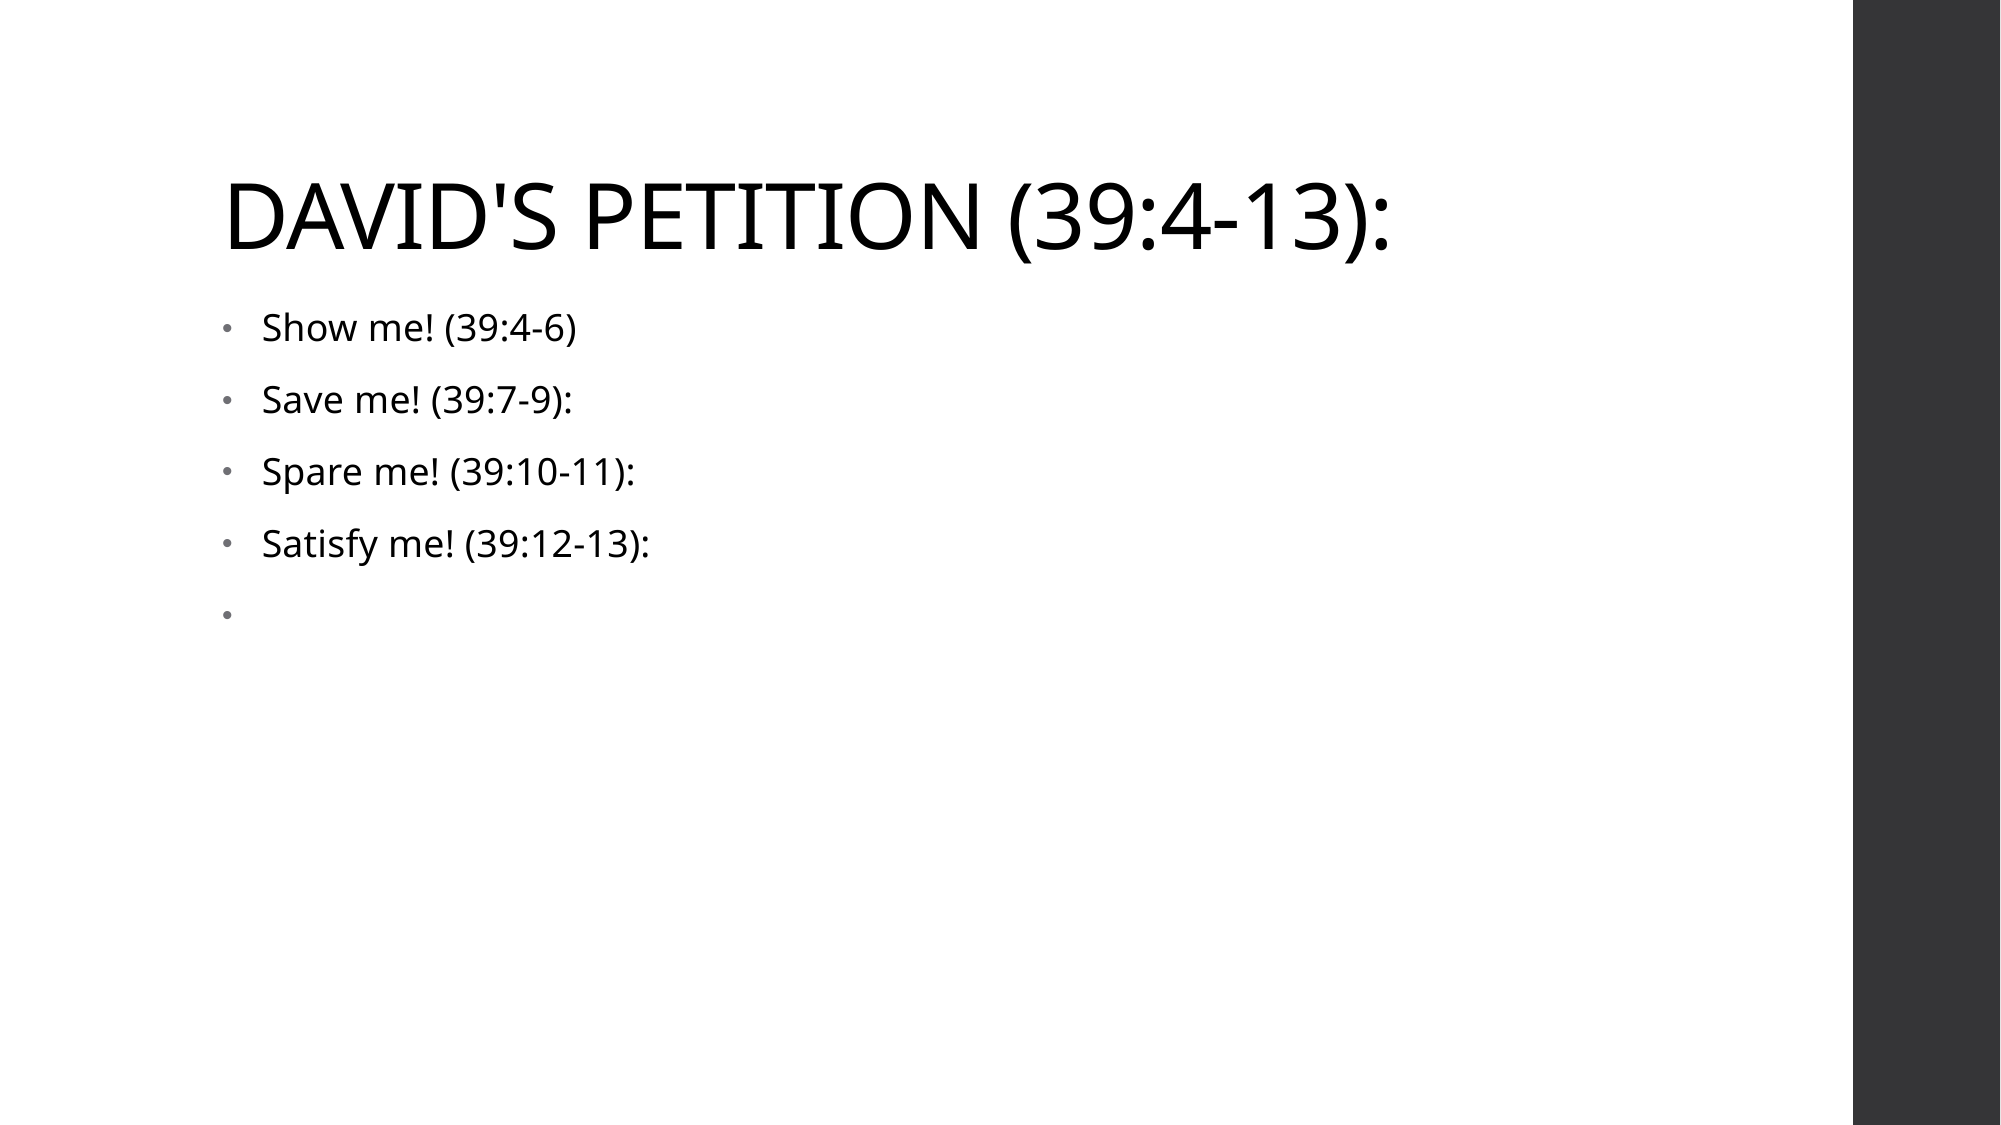

# DAVID'S PETITION (39:4-13):
 Show me! (39:4-6)
 Save me! (39:7-9):
 Spare me! (39:10-11):
 Satisfy me! (39:12-13):